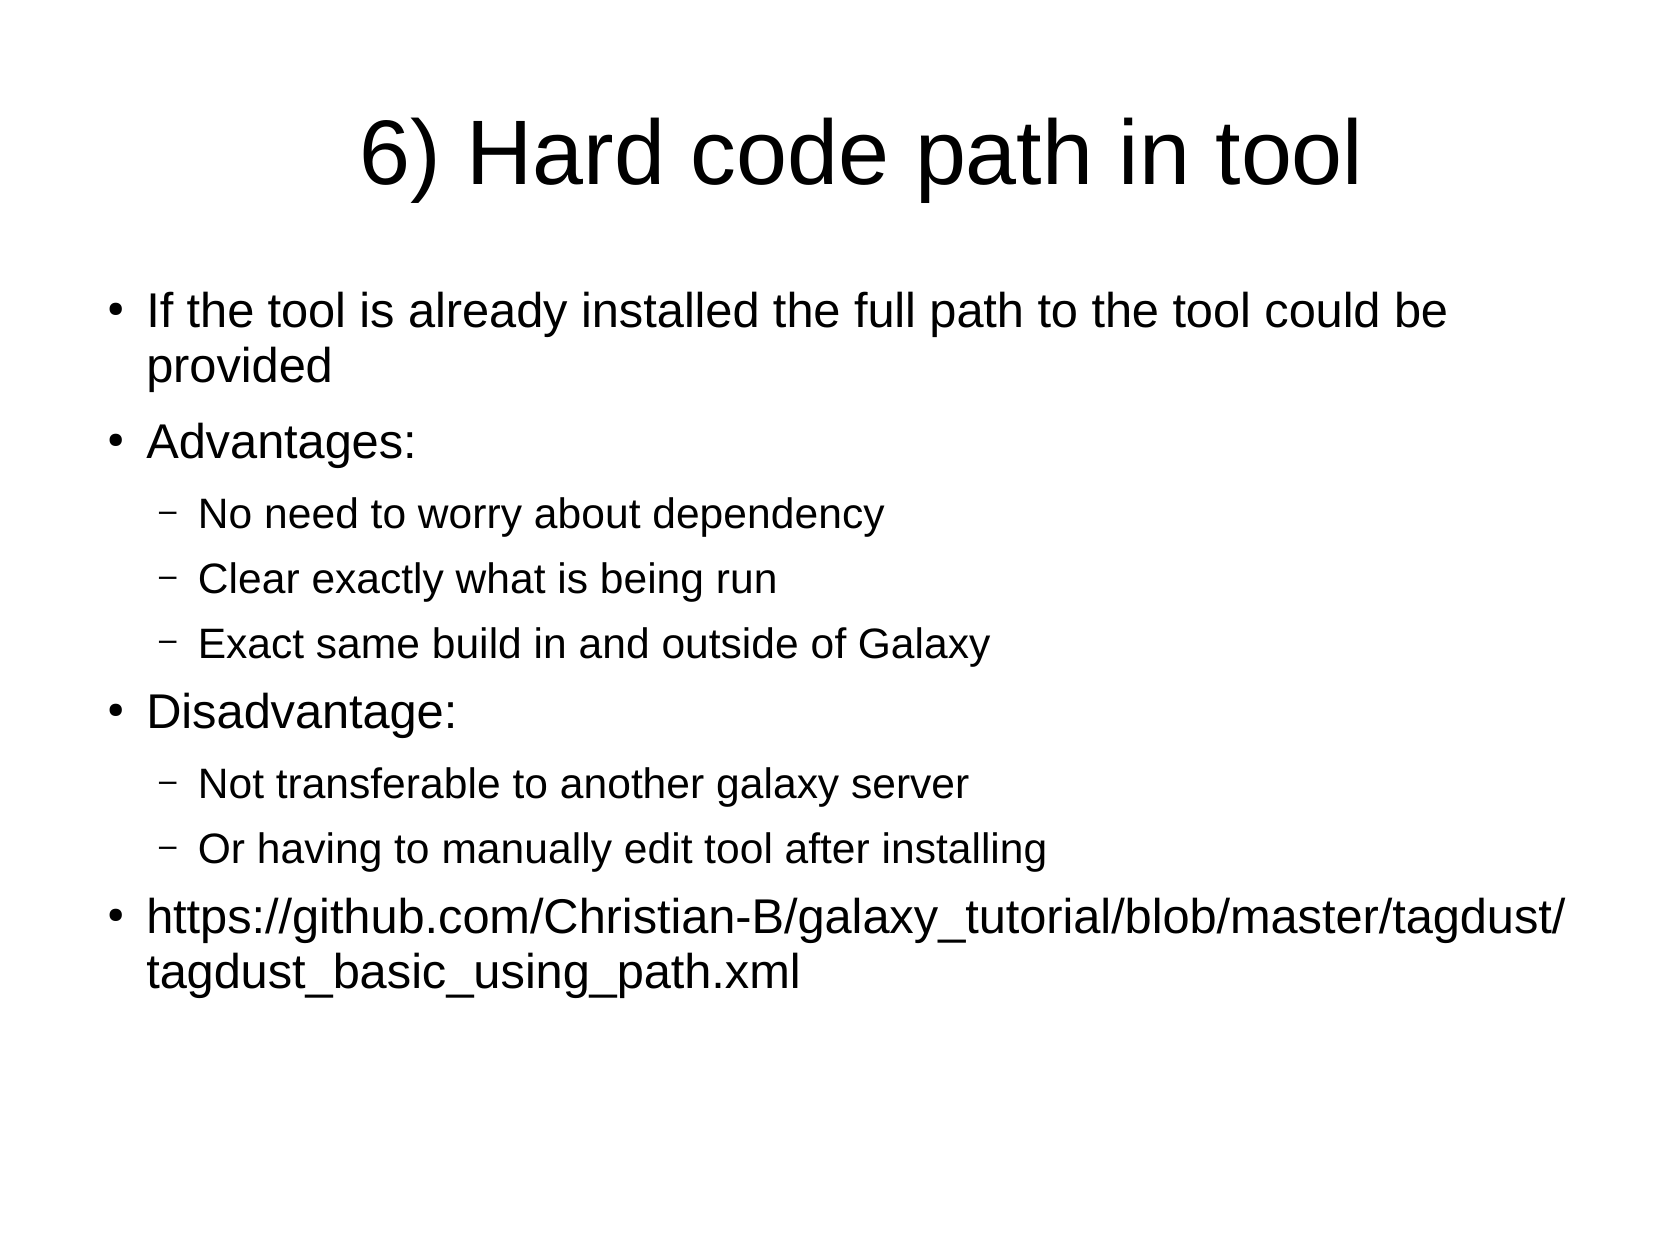

# 6) Hard code path in tool
If the tool is already installed the full path to the tool could be provided
Advantages:
No need to worry about dependency
Clear exactly what is being run
Exact same build in and outside of Galaxy
Disadvantage:
Not transferable to another galaxy server
Or having to manually edit tool after installing
https://github.com/Christian-B/galaxy_tutorial/blob/master/tagdust/tagdust_basic_using_path.xml